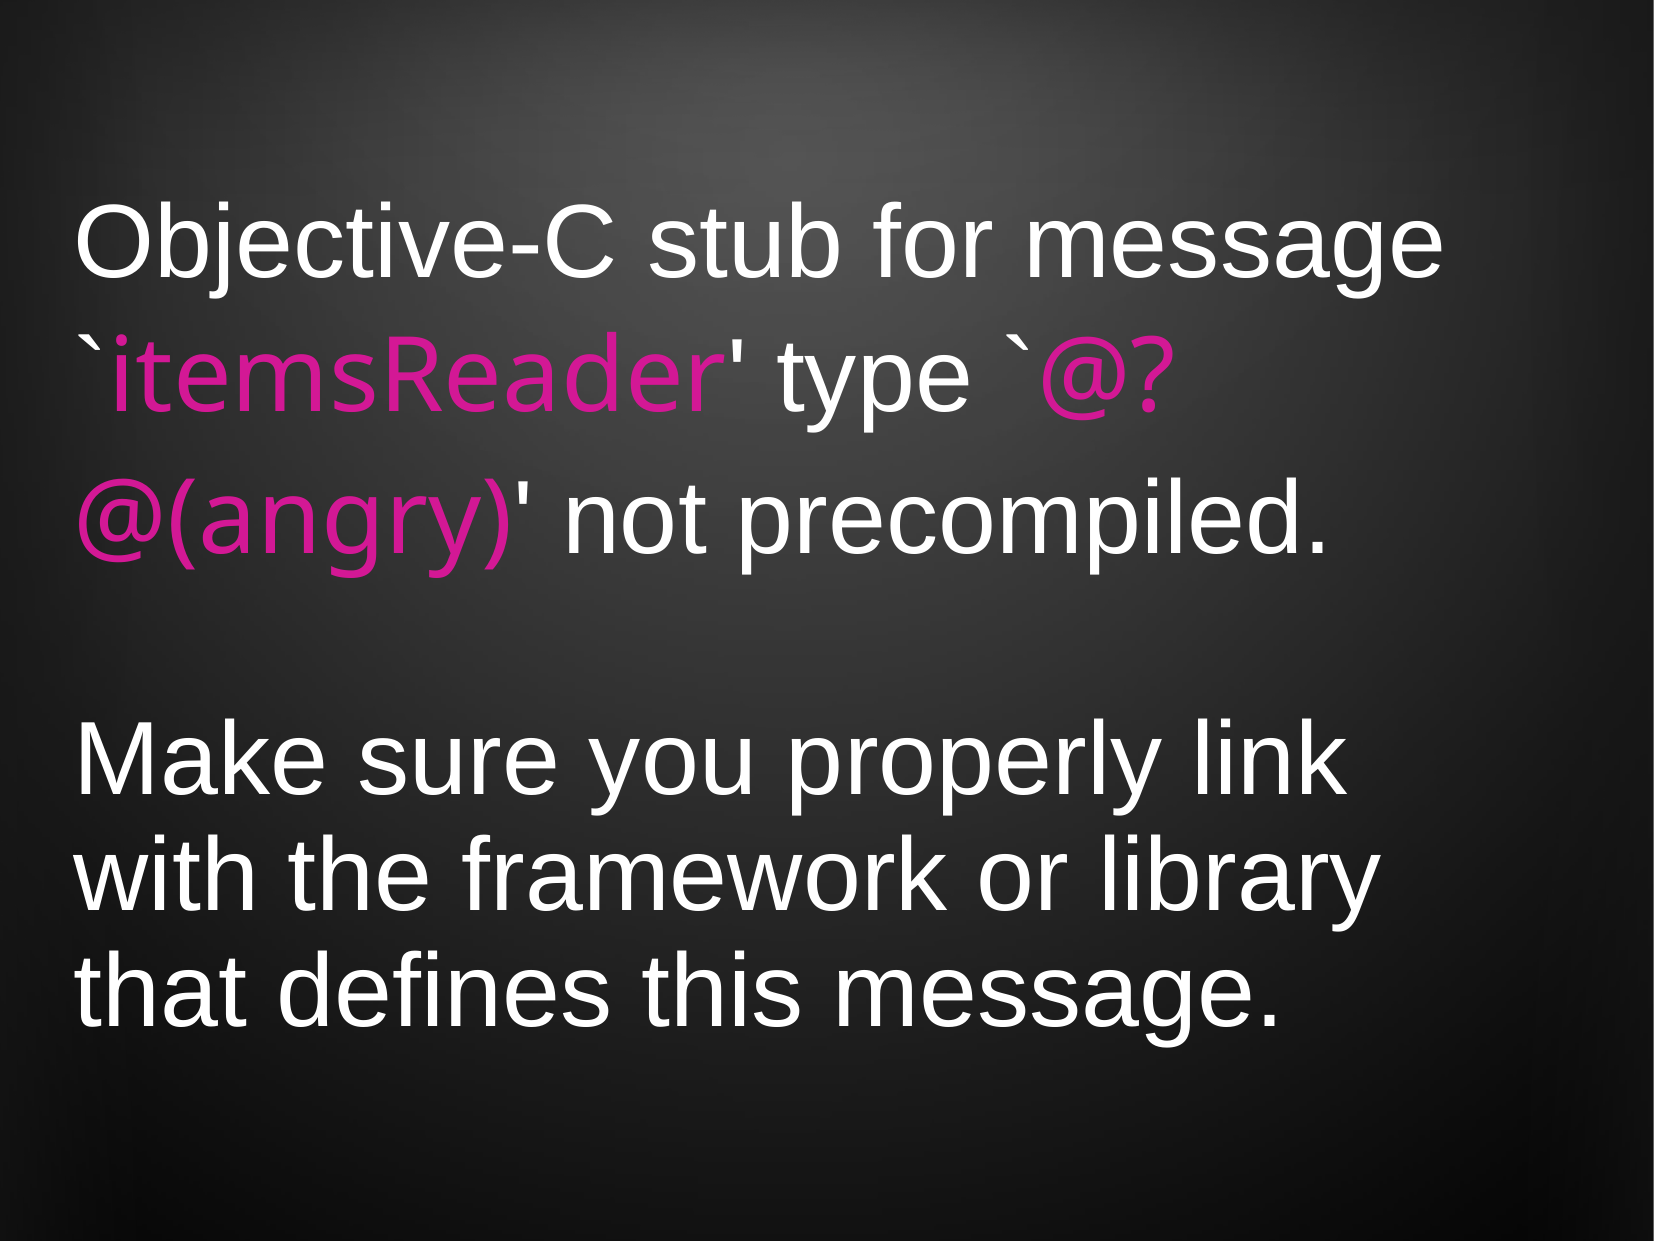

Objective-C stub for message `itemsReader' type `@?@(angry)' not precompiled.
Make sure you properly link with the framework or library that defines this message.